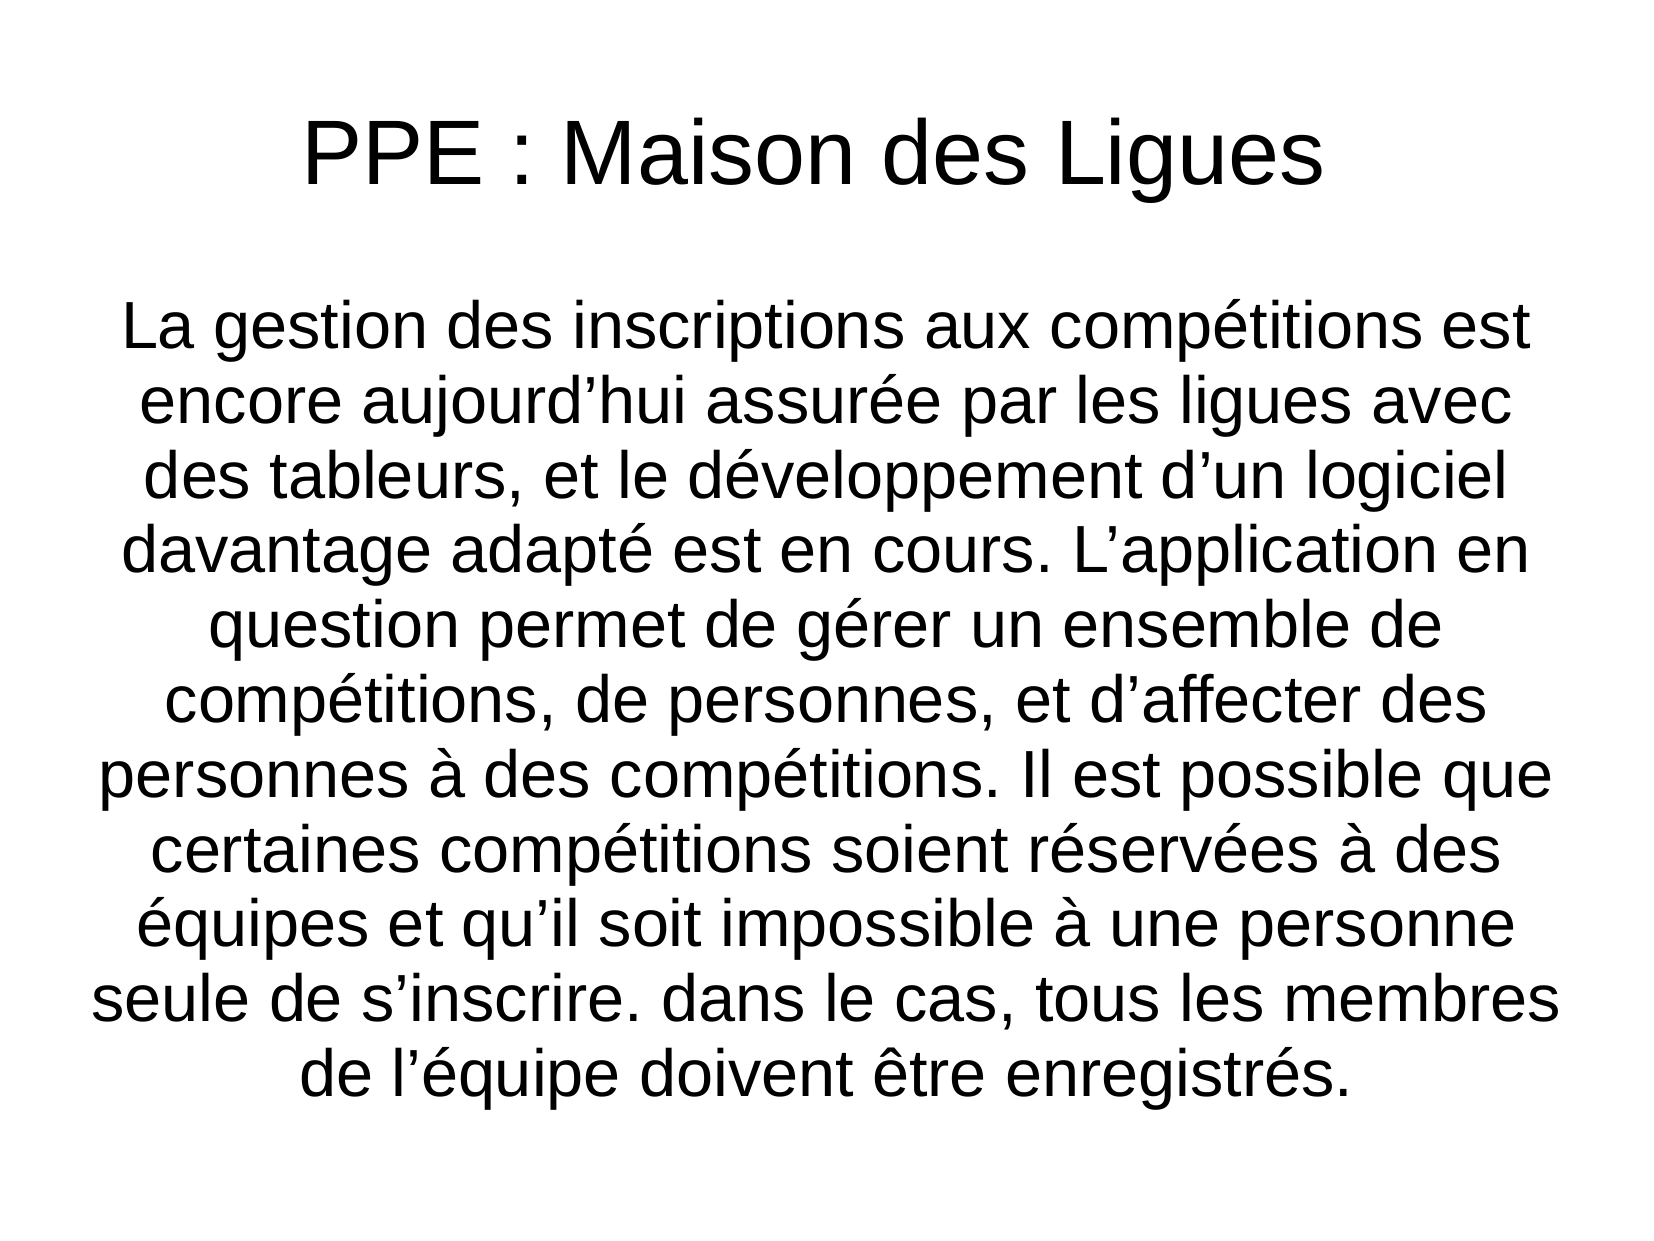

# PPE : Maison des Ligues
La gestion des inscriptions aux compétitions est encore aujourd’hui assurée par les ligues avec des tableurs, et le développement d’un logiciel davantage adapté est en cours. L’application en question permet de gérer un ensemble de compétitions, de personnes, et d’affecter des personnes à des compétitions. Il est possible que certaines compétitions soient réservées à des équipes et qu’il soit impossible à une personne seule de s’inscrire. dans le cas, tous les membres de l’équipe doivent être enregistrés.